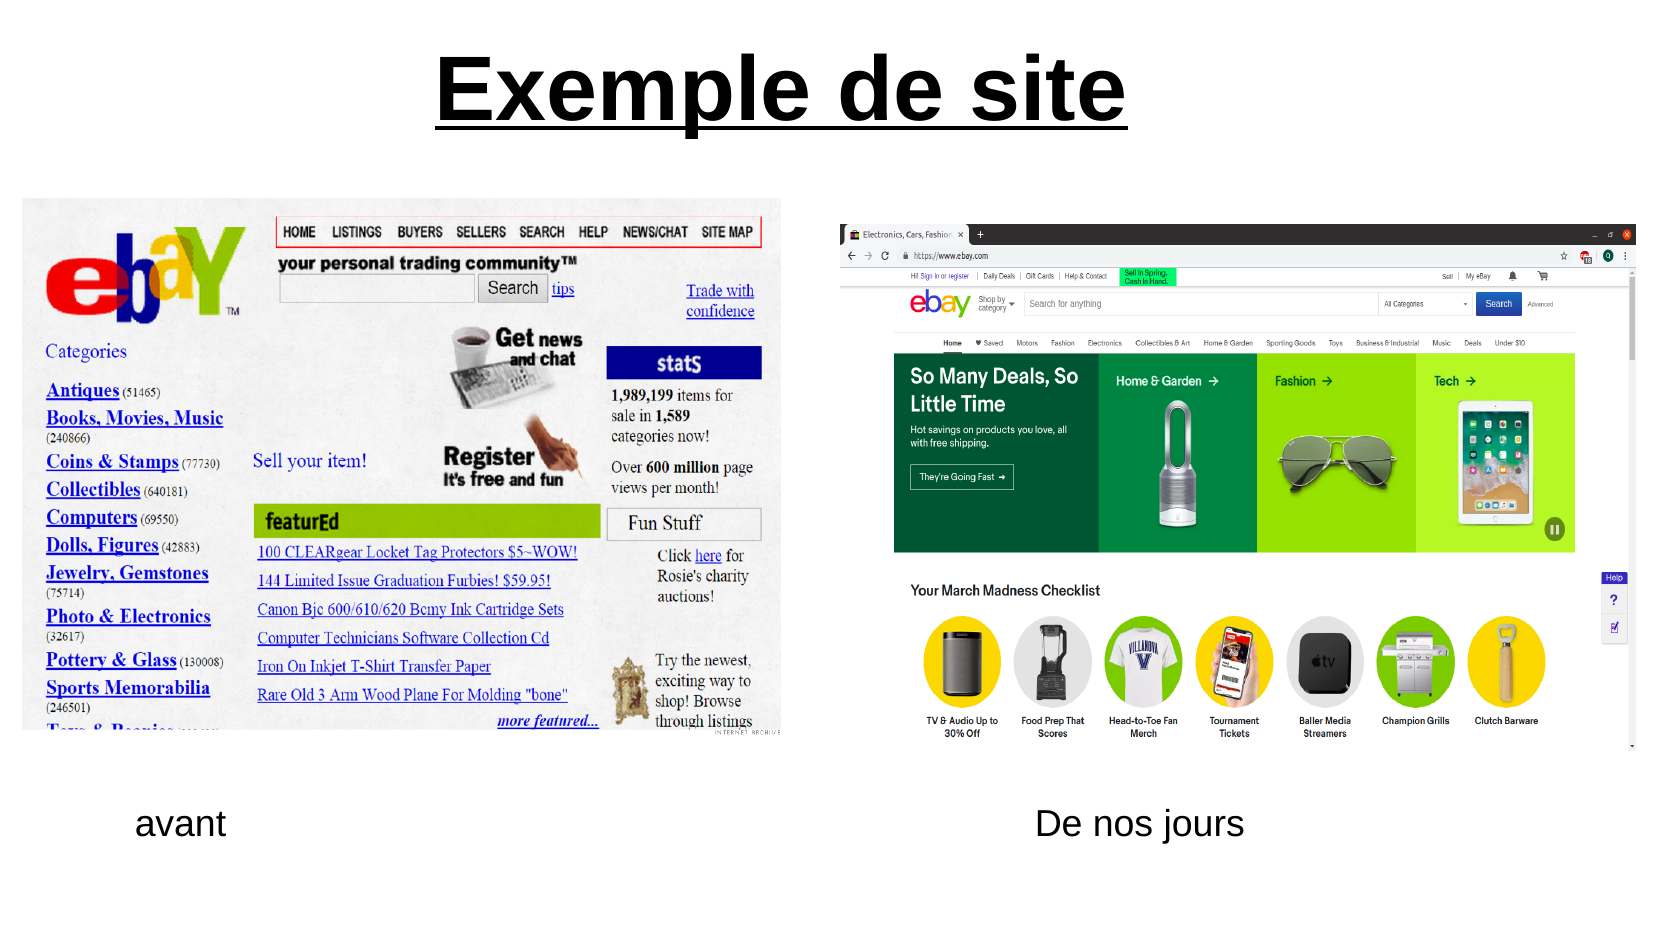

Exemple de site
avant
De nos jours